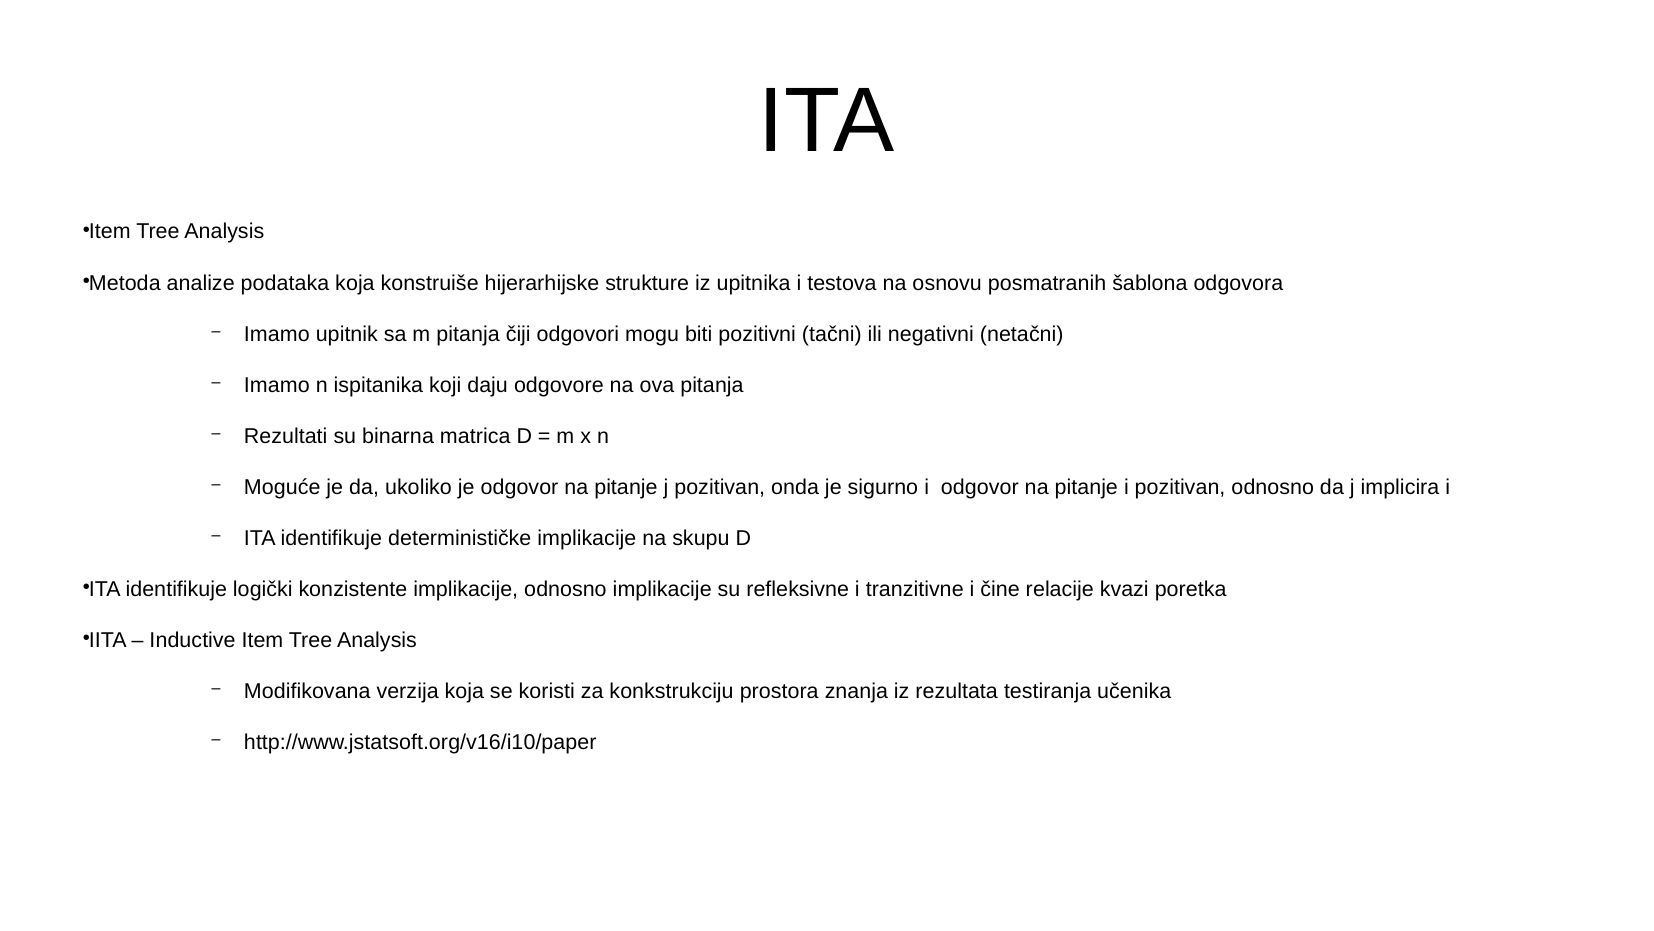

# ITA
Item Tree Analysis
Metoda analize podataka koja konstruiše hijerarhijske strukture iz upitnika i testova na osnovu posmatranih šablona odgovora
Imamo upitnik sa m pitanja čiji odgovori mogu biti pozitivni (tačni) ili negativni (netačni)
Imamo n ispitanika koji daju odgovore na ova pitanja
Rezultati su binarna matrica D = m x n
Moguće je da, ukoliko je odgovor na pitanje j pozitivan, onda je sigurno i odgovor na pitanje i pozitivan, odnosno da j implicira i
ITA identifikuje determinističke implikacije na skupu D
ITA identifikuje logički konzistente implikacije, odnosno implikacije su refleksivne i tranzitivne i čine relacije kvazi poretka
IITA – Inductive Item Tree Analysis
Modifikovana verzija koja se koristi za konkstrukciju prostora znanja iz rezultata testiranja učenika
http://www.jstatsoft.org/v16/i10/paper